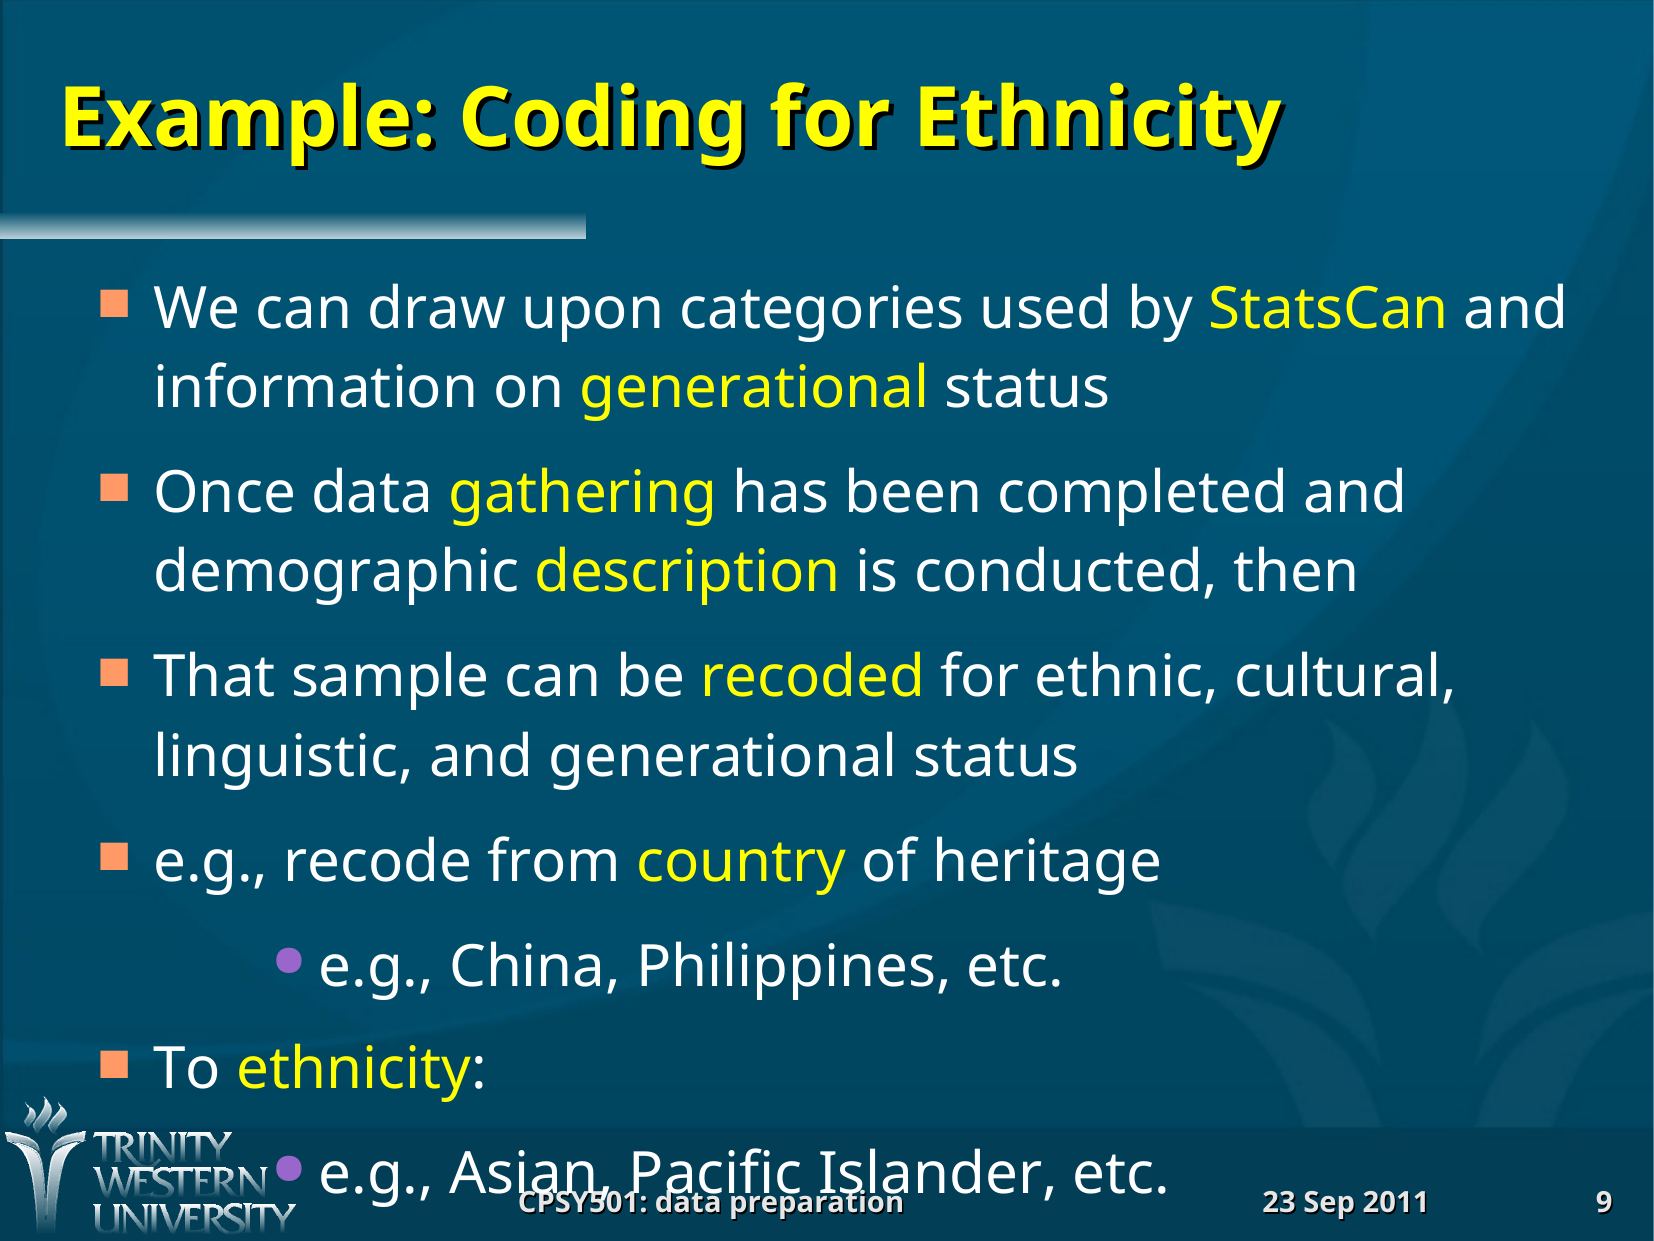

# Example: Coding for Ethnicity
We can draw upon categories used by StatsCan and information on generational status
Once data gathering has been completed and demographic description is conducted, then
That sample can be recoded for ethnic, cultural, linguistic, and generational status
e.g., recode from country of heritage
e.g., China, Philippines, etc.
To ethnicity:
e.g., Asian, Pacific Islander, etc.
CPSY501: data preparation
23 Sep 2011
9